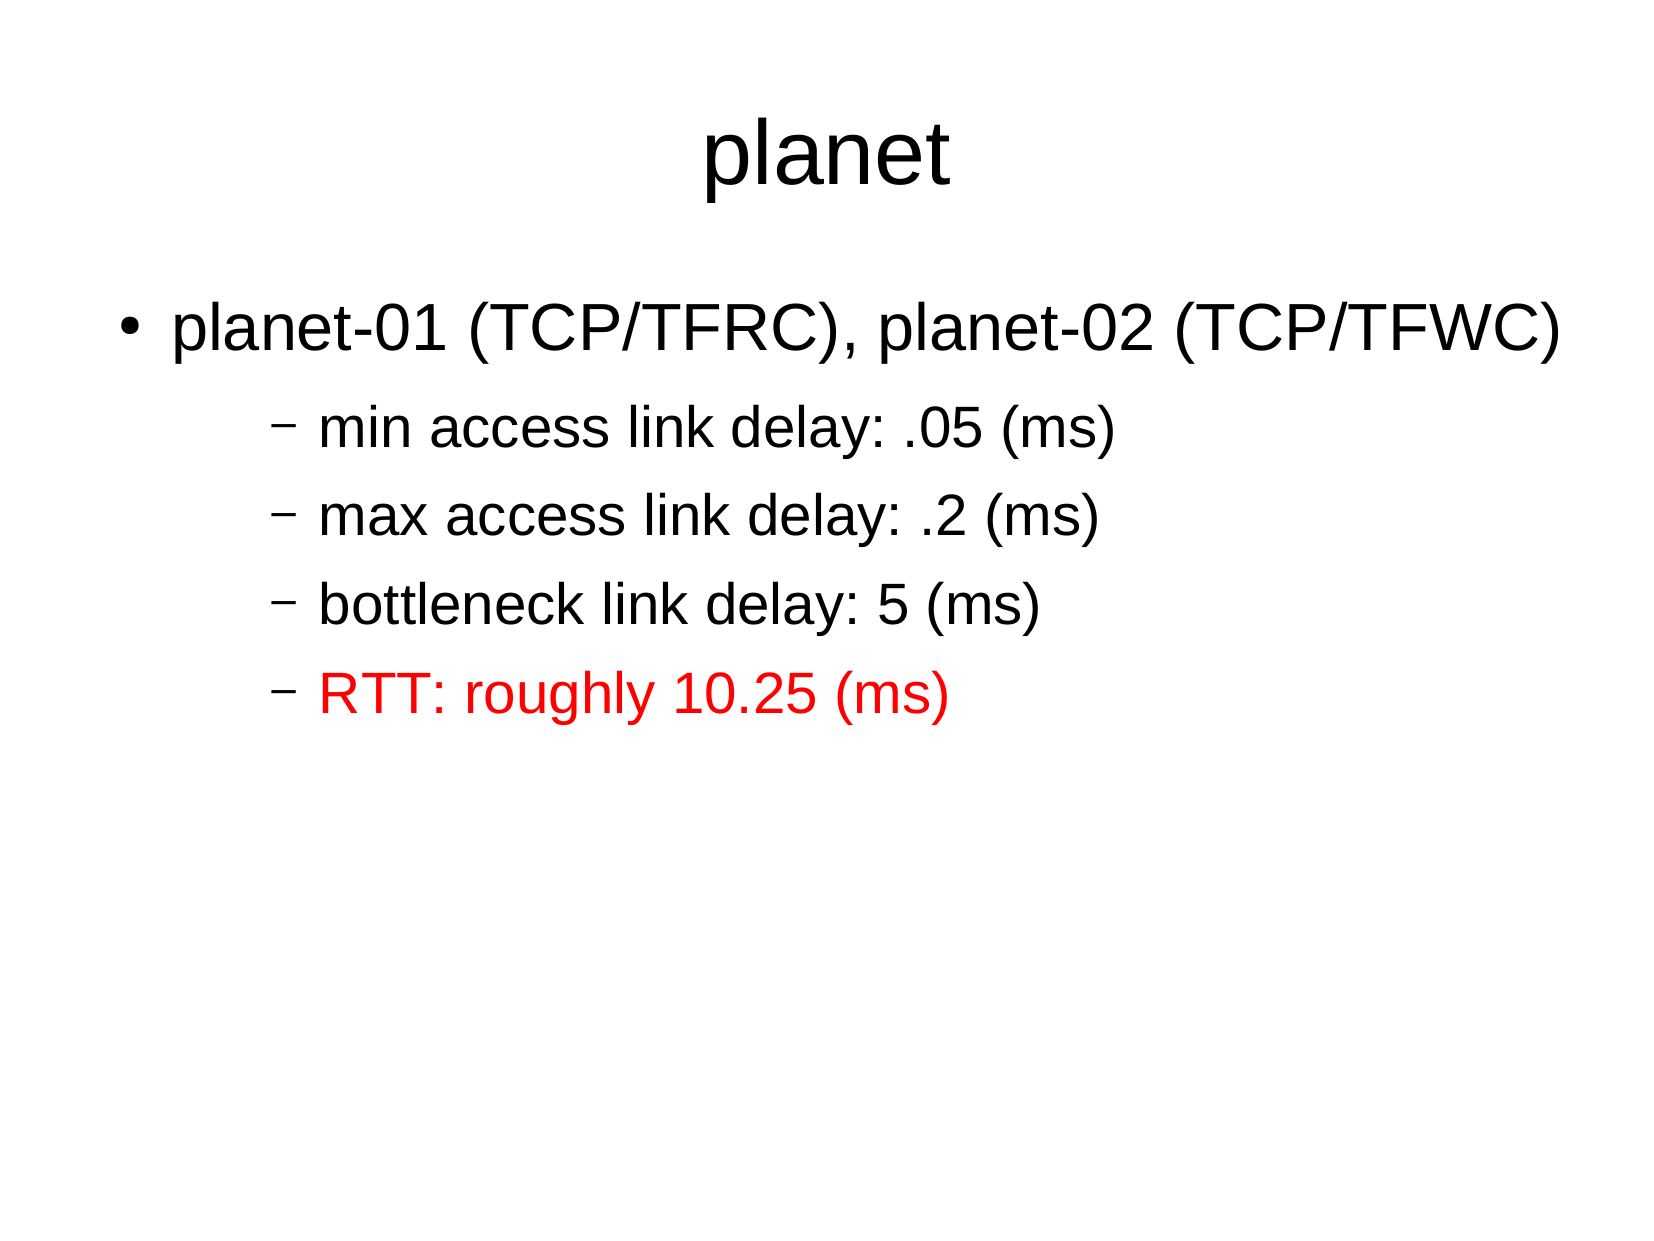

# planet
planet-01 (TCP/TFRC), planet-02 (TCP/TFWC)
min access link delay: .05 (ms)
max access link delay: .2 (ms)
bottleneck link delay: 5 (ms)
RTT: roughly 10.25 (ms)